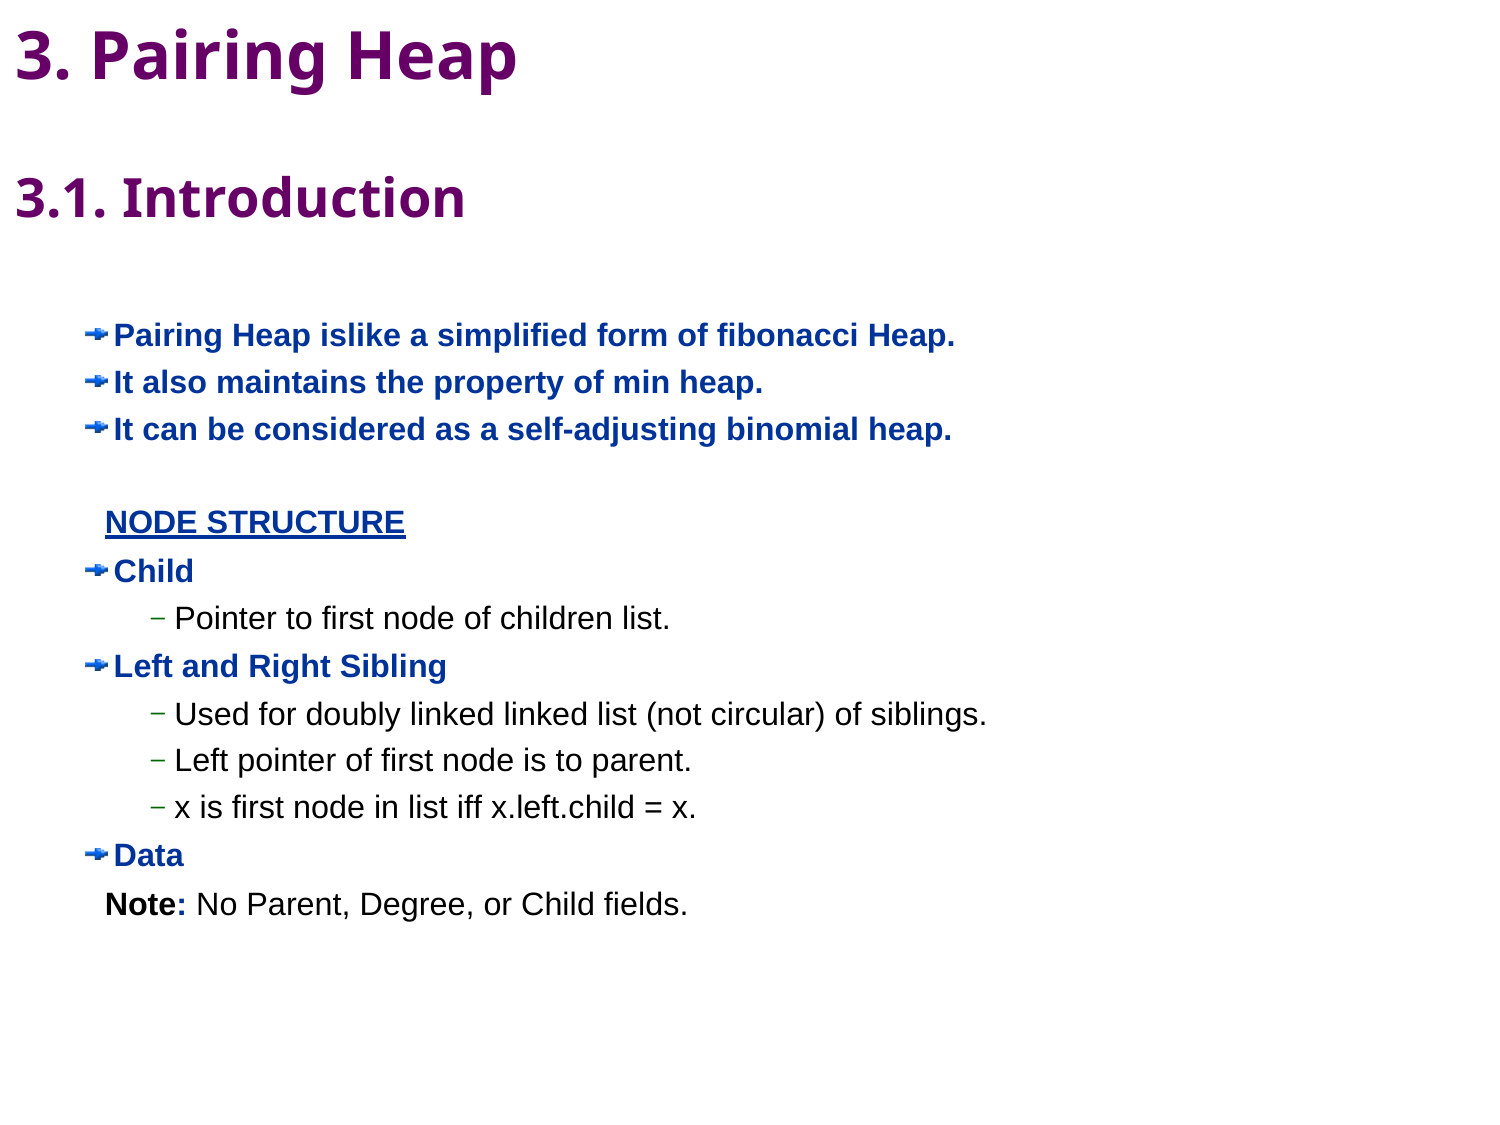

# 3. Pairing Heap
3.1. Introduction
 Pairing Heap islike a simplified form of fibonacci Heap.
 It also maintains the property of min heap.
 It can be considered as a self-adjusting binomial heap.
NODE STRUCTURE
 Child
Pointer to first node of children list.
 Left and Right Sibling
Used for doubly linked linked list (not circular) of siblings.
Left pointer of first node is to parent.
x is first node in list iff x.left.child = x.
 Data
Note: No Parent, Degree, or Child fields.